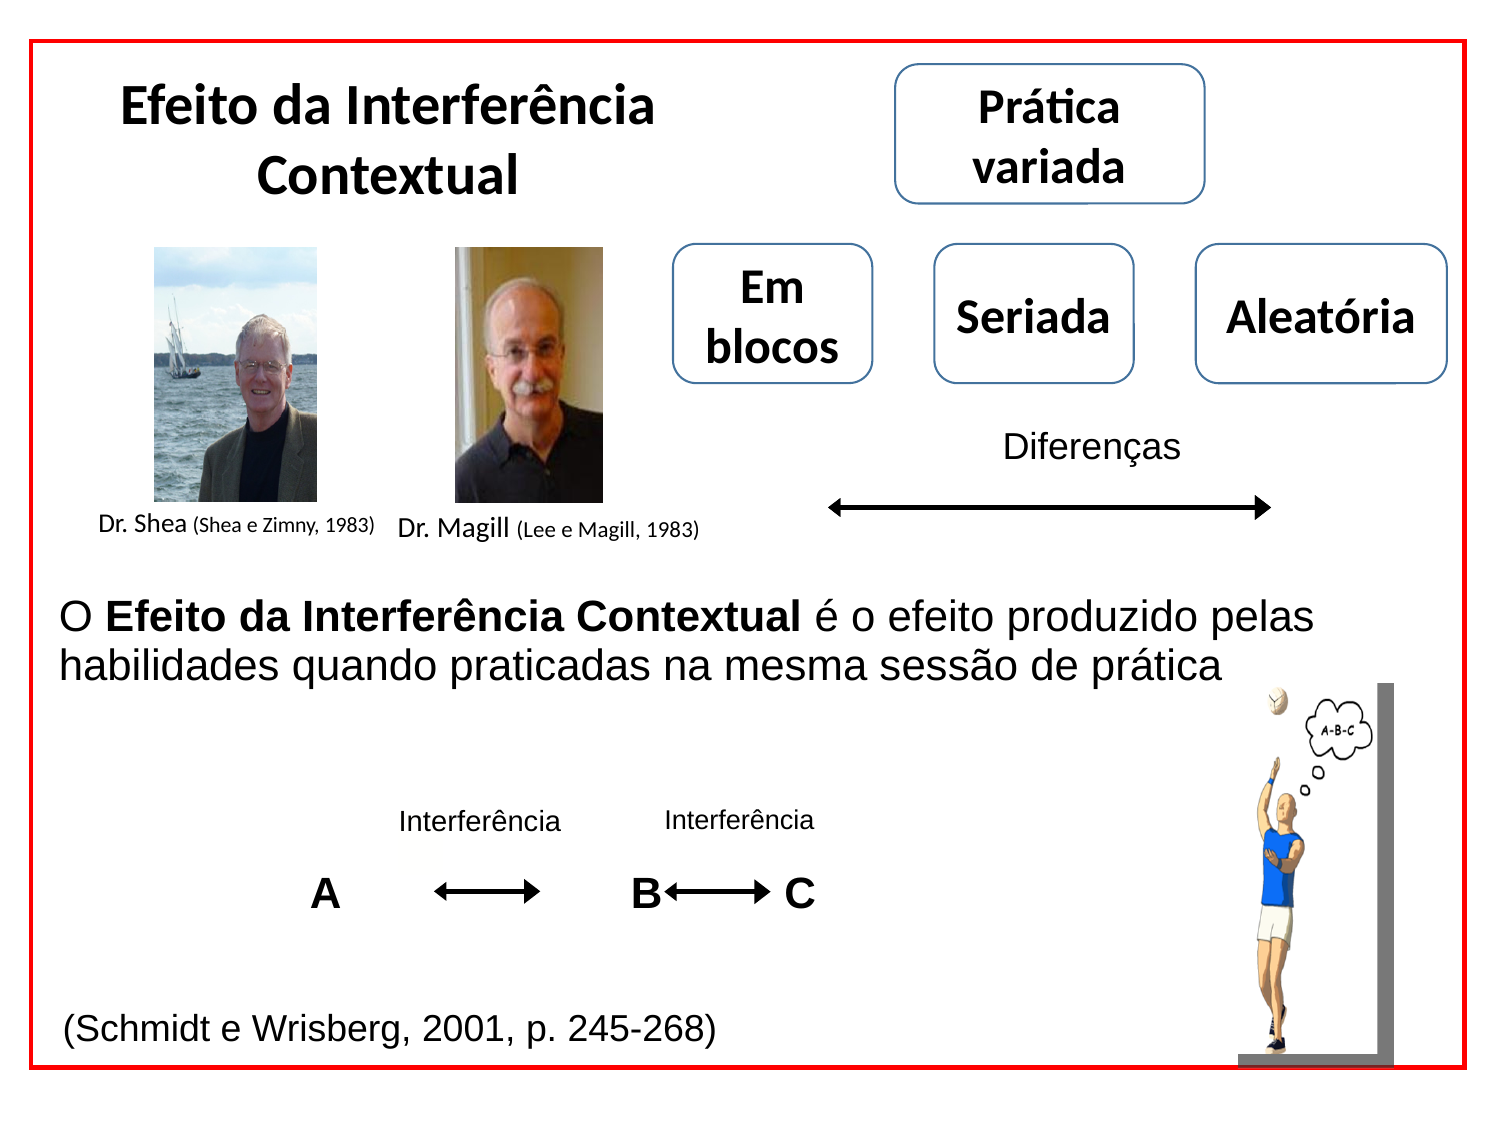

Efeito da Interferência Contextual
Prática variada
Em blocos
Seriada
Aleatória
Diferenças
Dr. Shea (Shea e Zimny, 1983)
Dr. Magill (Lee e Magill, 1983)
O Efeito da Interferência Contextual é o efeito produzido pelas habilidades quando praticadas na mesma sessão de prática.
Interferência
Interferência
A	 B	 C
(Schmidt e Wrisberg, 2001, p. 245-268)